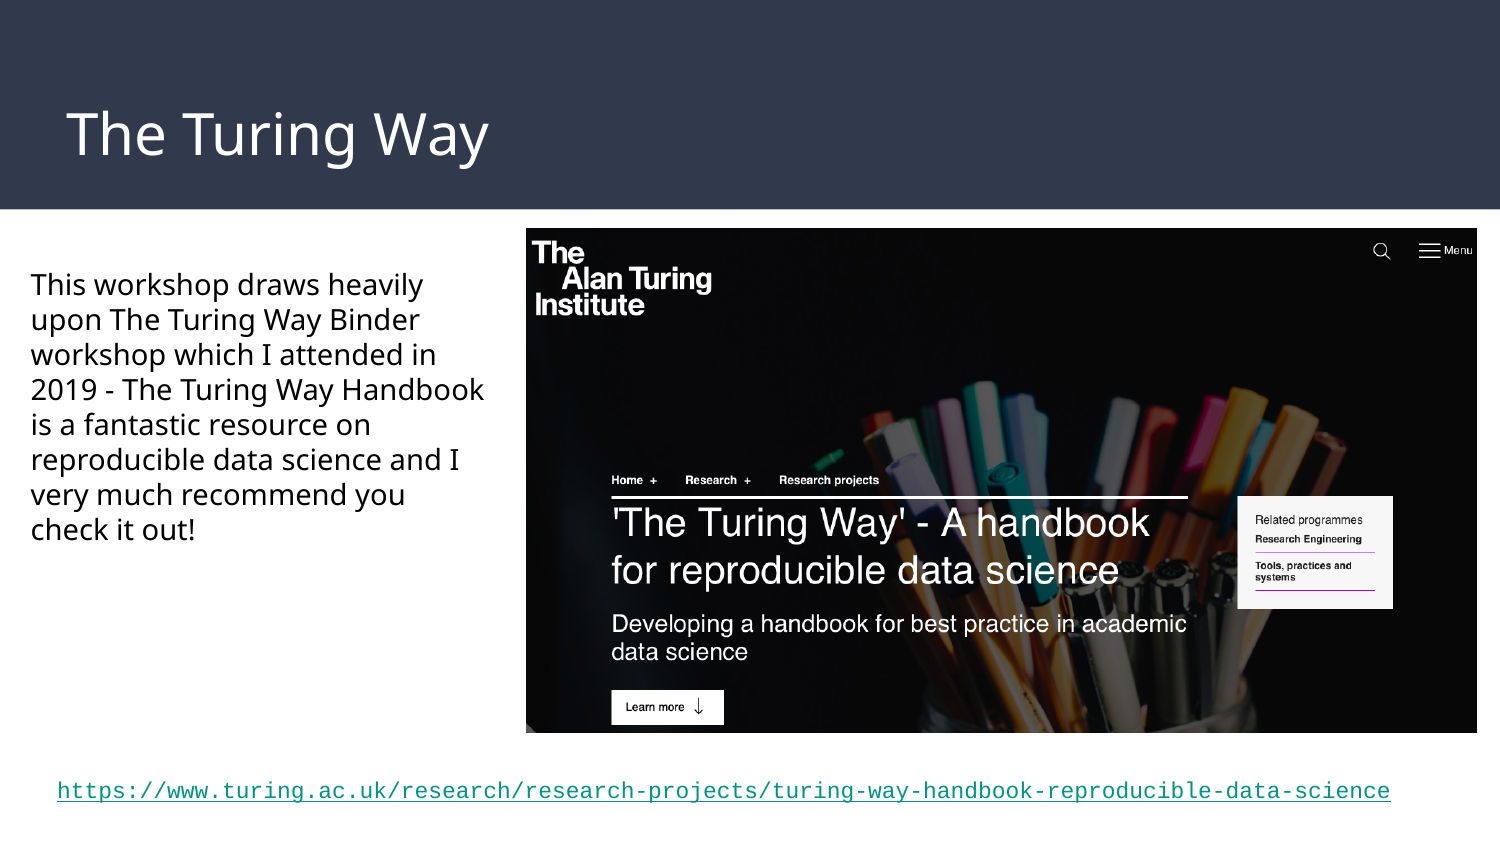

# The Turing Way
This workshop draws heavily upon The Turing Way Binder workshop which I attended in 2019 - The Turing Way Handbook is a fantastic resource on reproducible data science and I very much recommend you check it out!
https://www.turing.ac.uk/research/research-projects/turing-way-handbook-reproducible-data-science